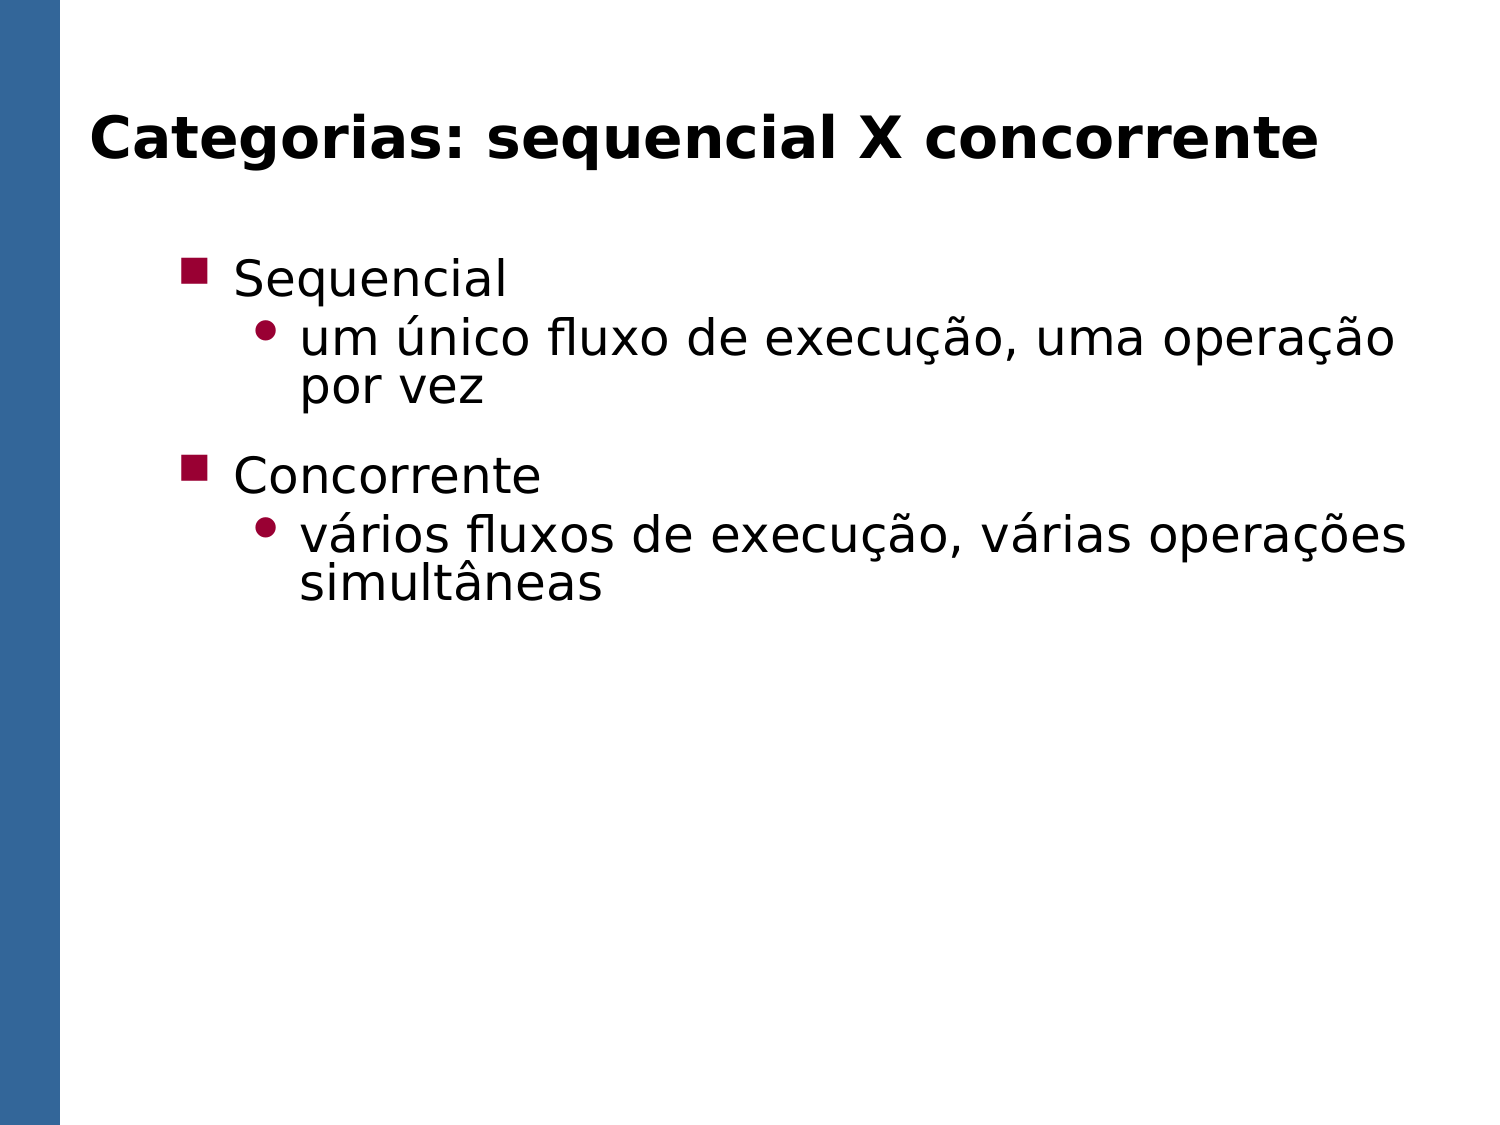

# Categorias: sequencial X concorrente
Sequencial
um único fluxo de execução, uma operação por vez
Concorrente
vários fluxos de execução, várias operações simultâneas